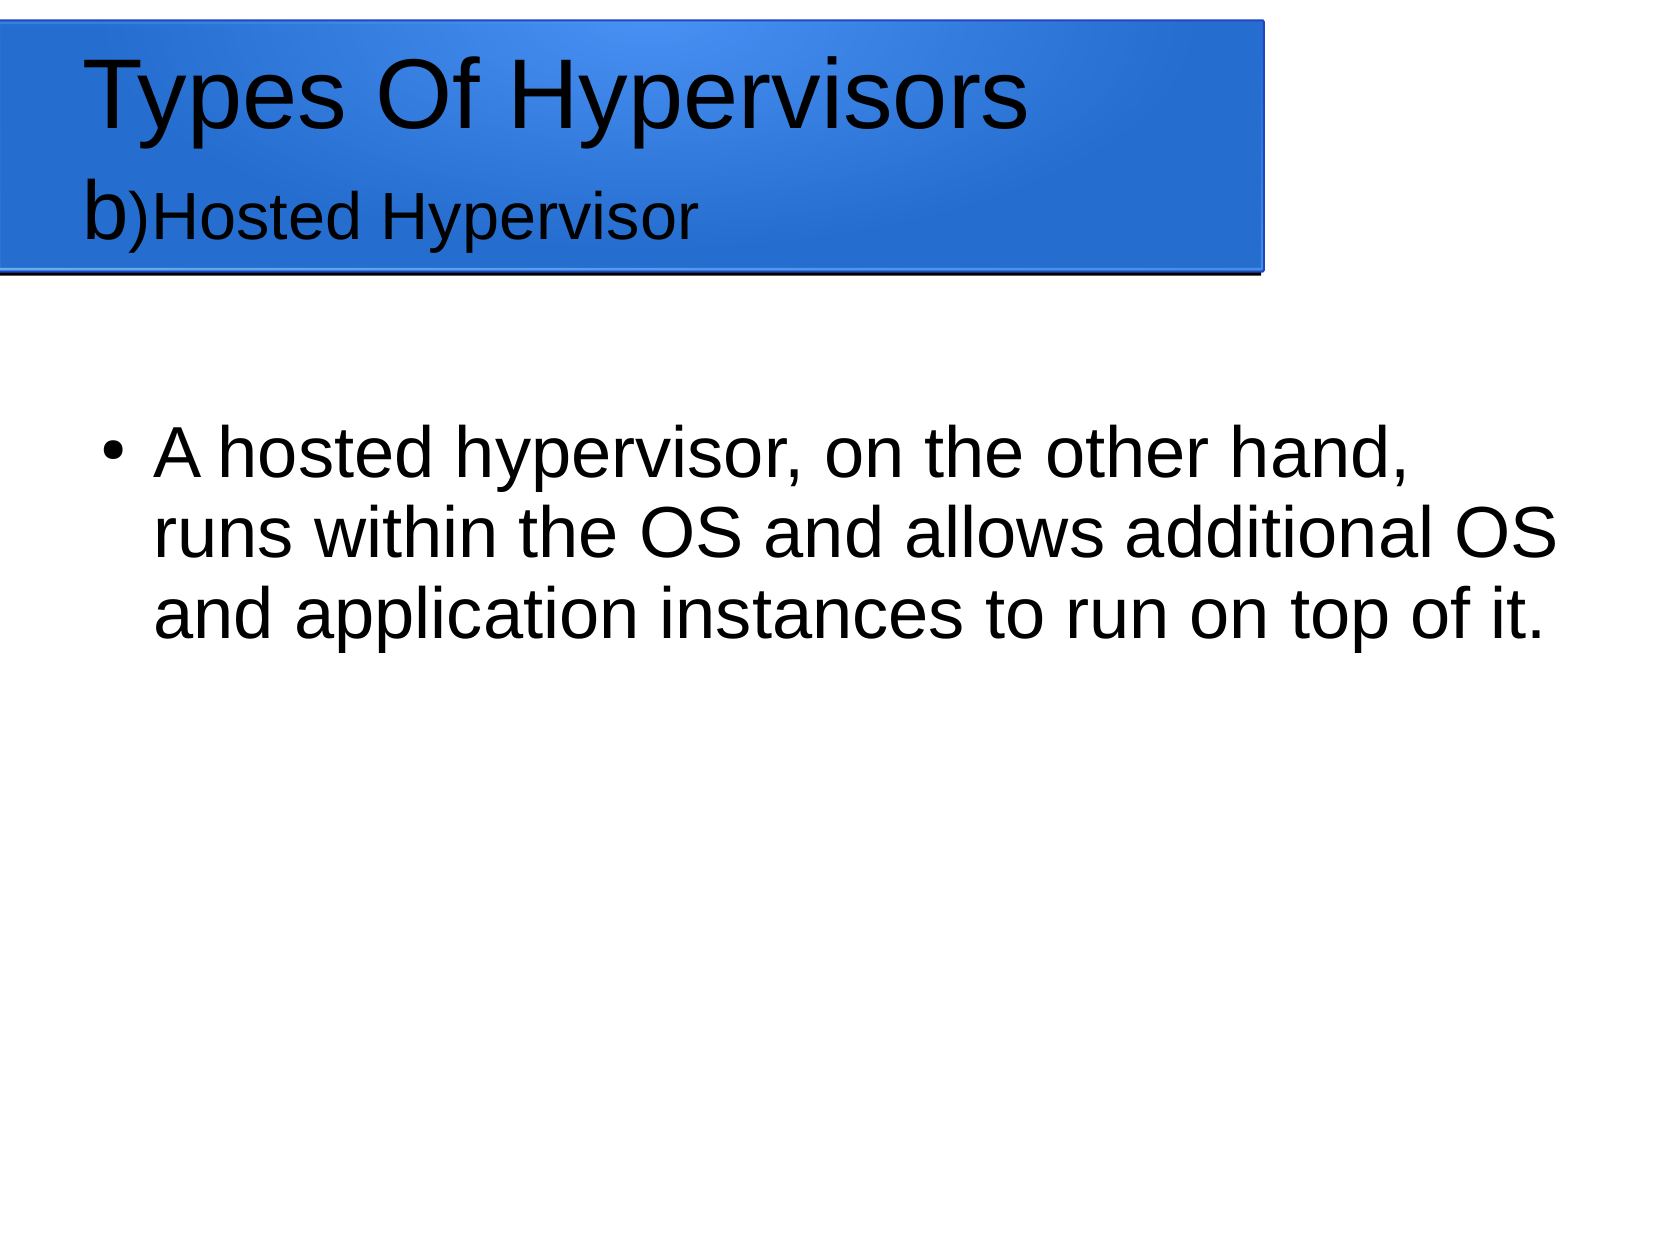

# Types Of Hypervisors b)Hosted Hypervisor
A hosted hypervisor, on the other hand, runs within the OS and allows additional OS and application instances to run on top of it.